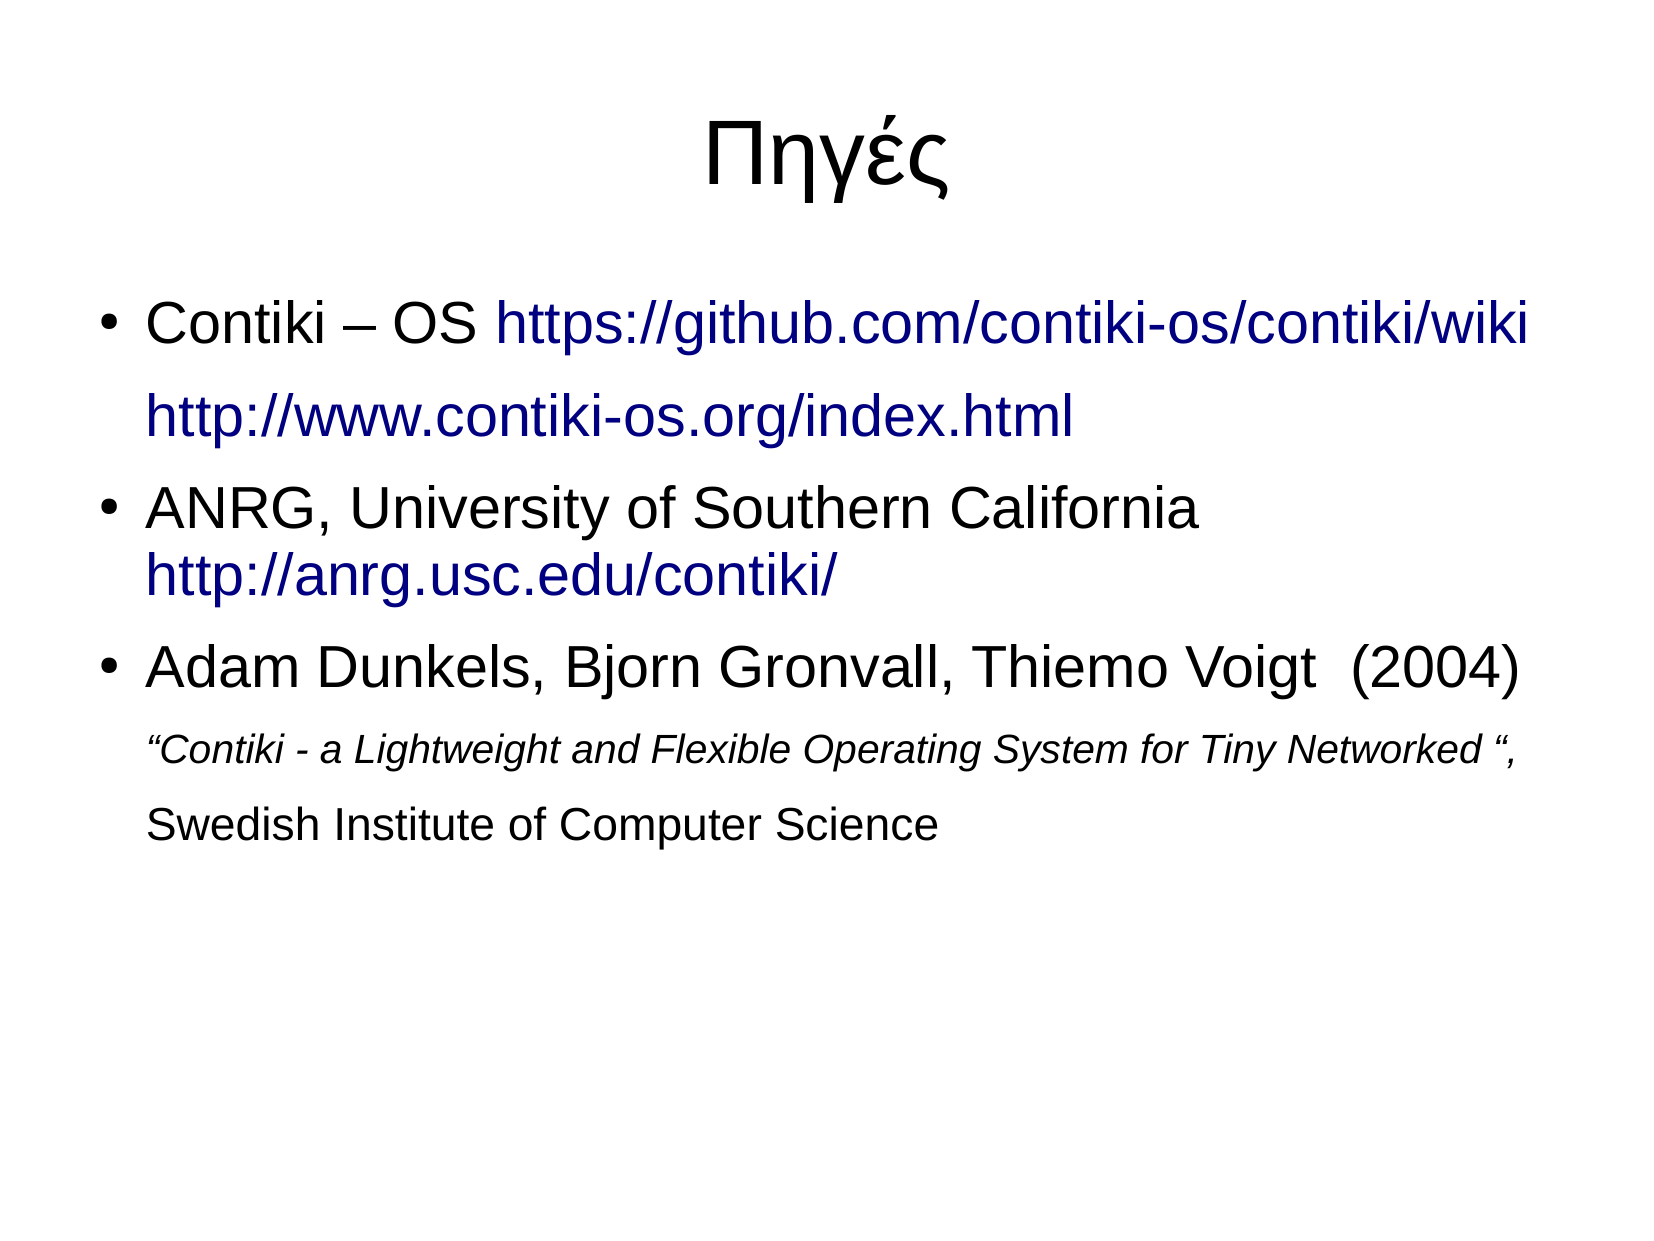

# Πηγές
Contiki – OS https://github.com/contiki-os/contiki/wiki
http://www.contiki-os.org/index.html
ANRG, University of Southern California http://anrg.usc.edu/contiki/
Adam Dunkels, Bjorn Gronvall, Thiemo Voigt (2004)
“Contiki - a Lightweight and Flexible Operating System for Tiny Networked “,
Swedish Institute of Computer Science